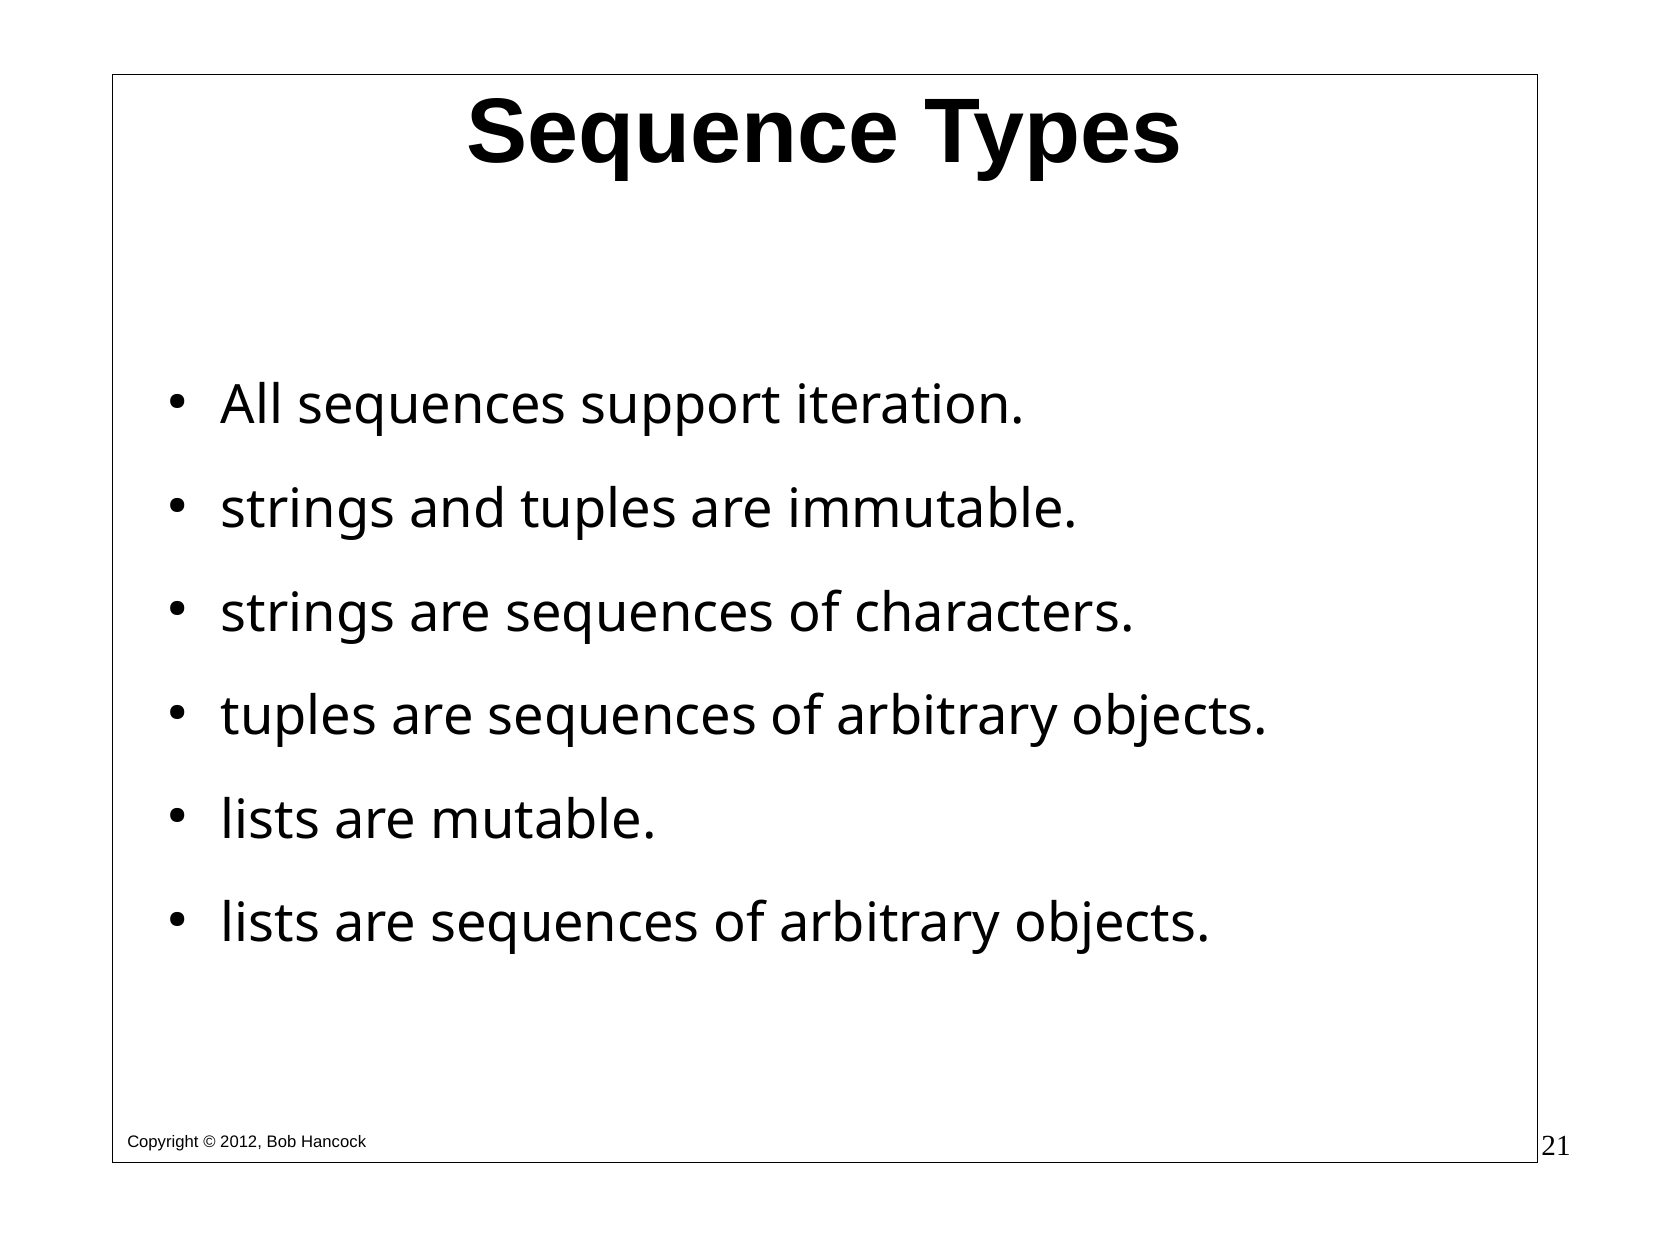

# Sequence Types
All sequences support iteration.
strings and tuples are immutable.
strings are sequences of characters.
tuples are sequences of arbitrary objects.
lists are mutable.
lists are sequences of arbitrary objects.
Copyright © 2012, Bob Hancock
21